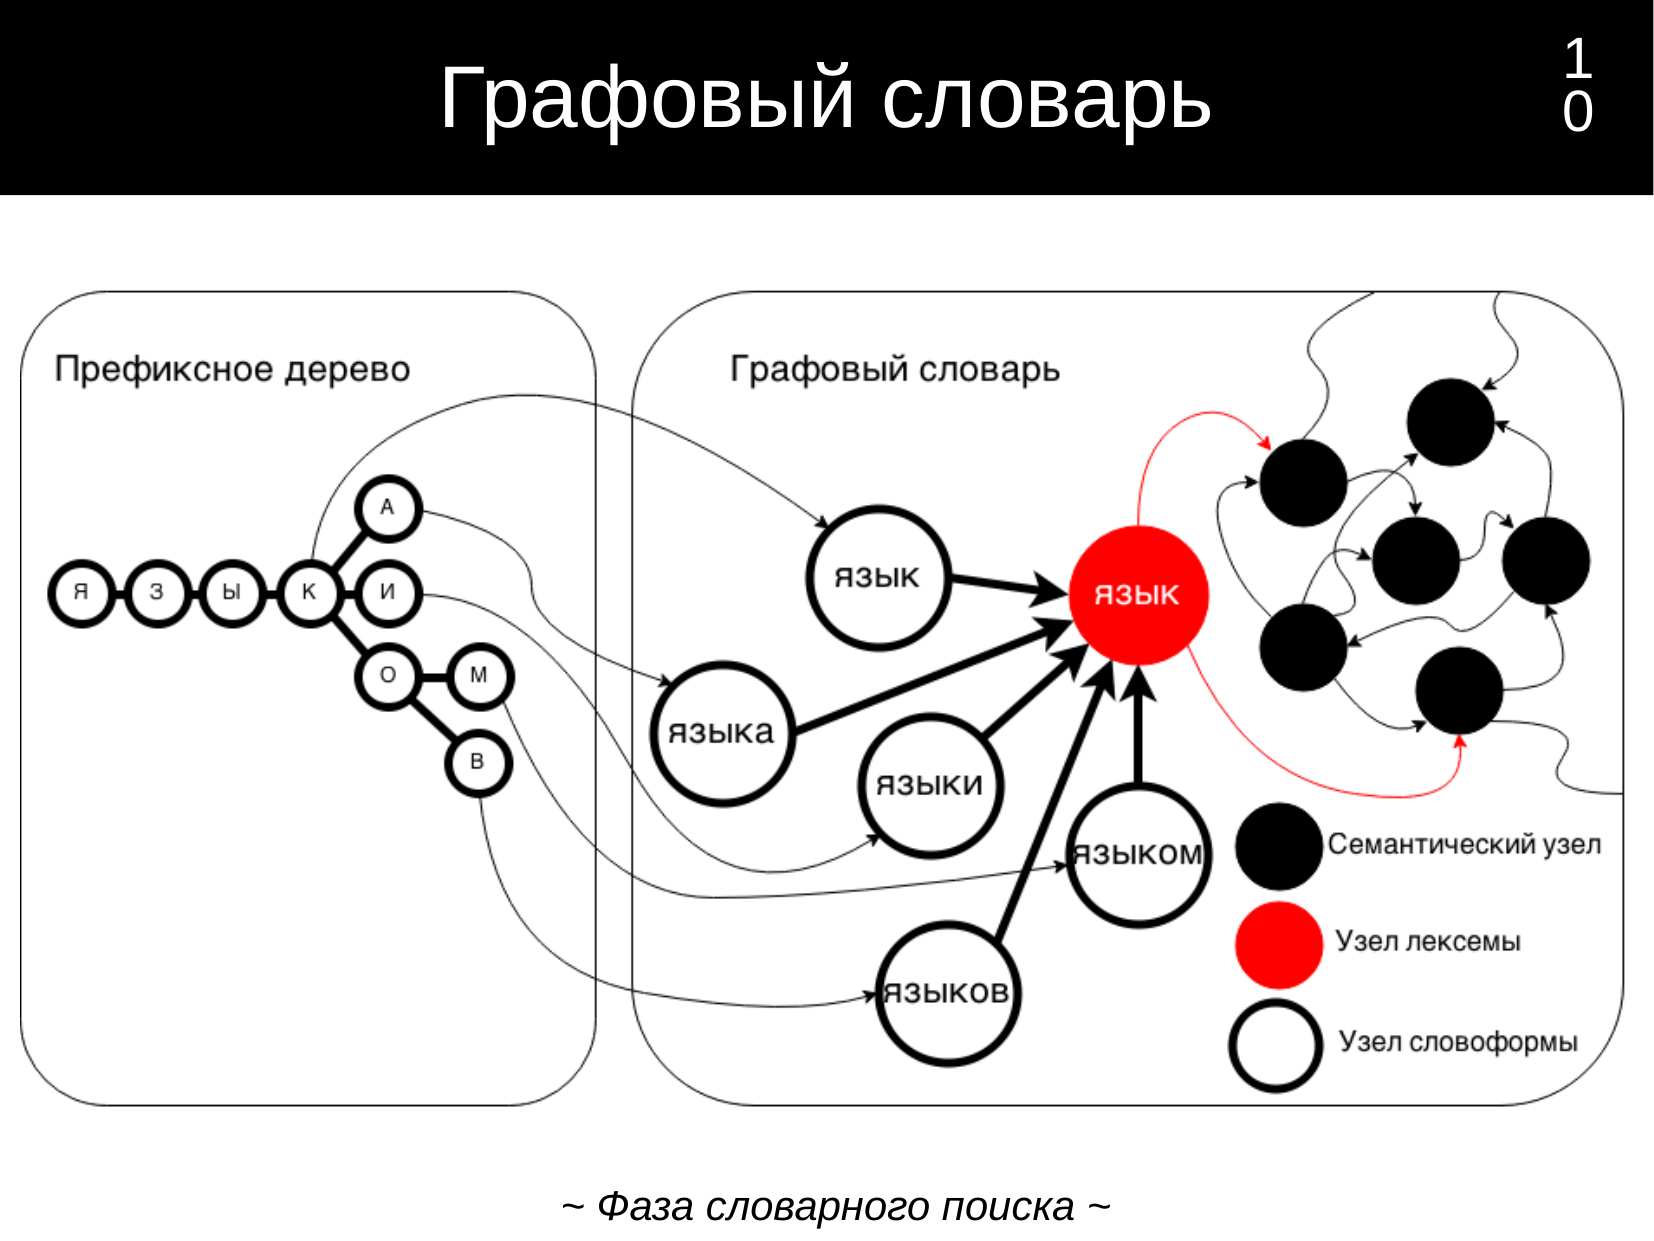

# Графовый словарь
~ Фаза словарного поиска ~